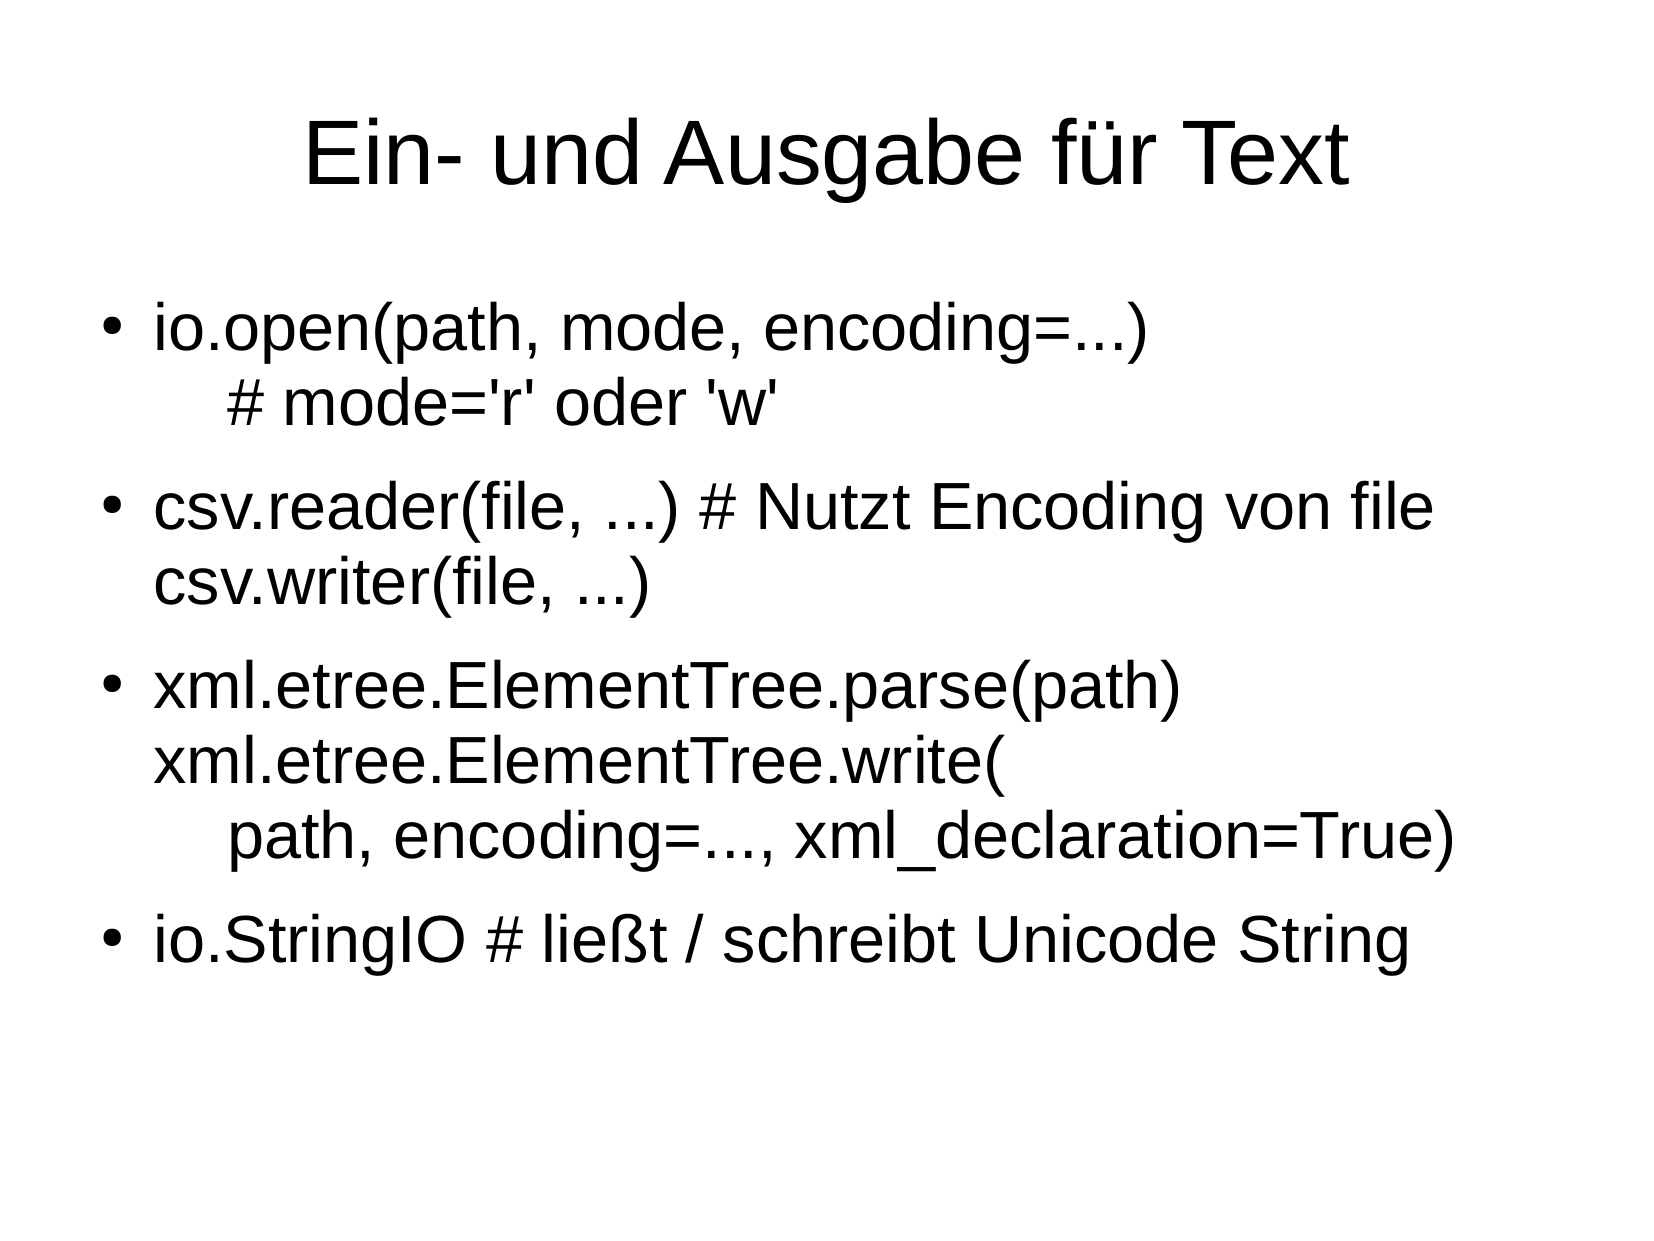

# Ein- und Ausgabe für Text
io.open(path, mode, encoding=...)
 # mode='r' oder 'w'
csv.reader(file, ...) # Nutzt Encoding von file
csv.writer(file, ...)
xml.etree.ElementTree.parse(path)
xml.etree.ElementTree.write(
 path, encoding=..., xml_declaration=True)
io.StringIO # ließt / schreibt Unicode String